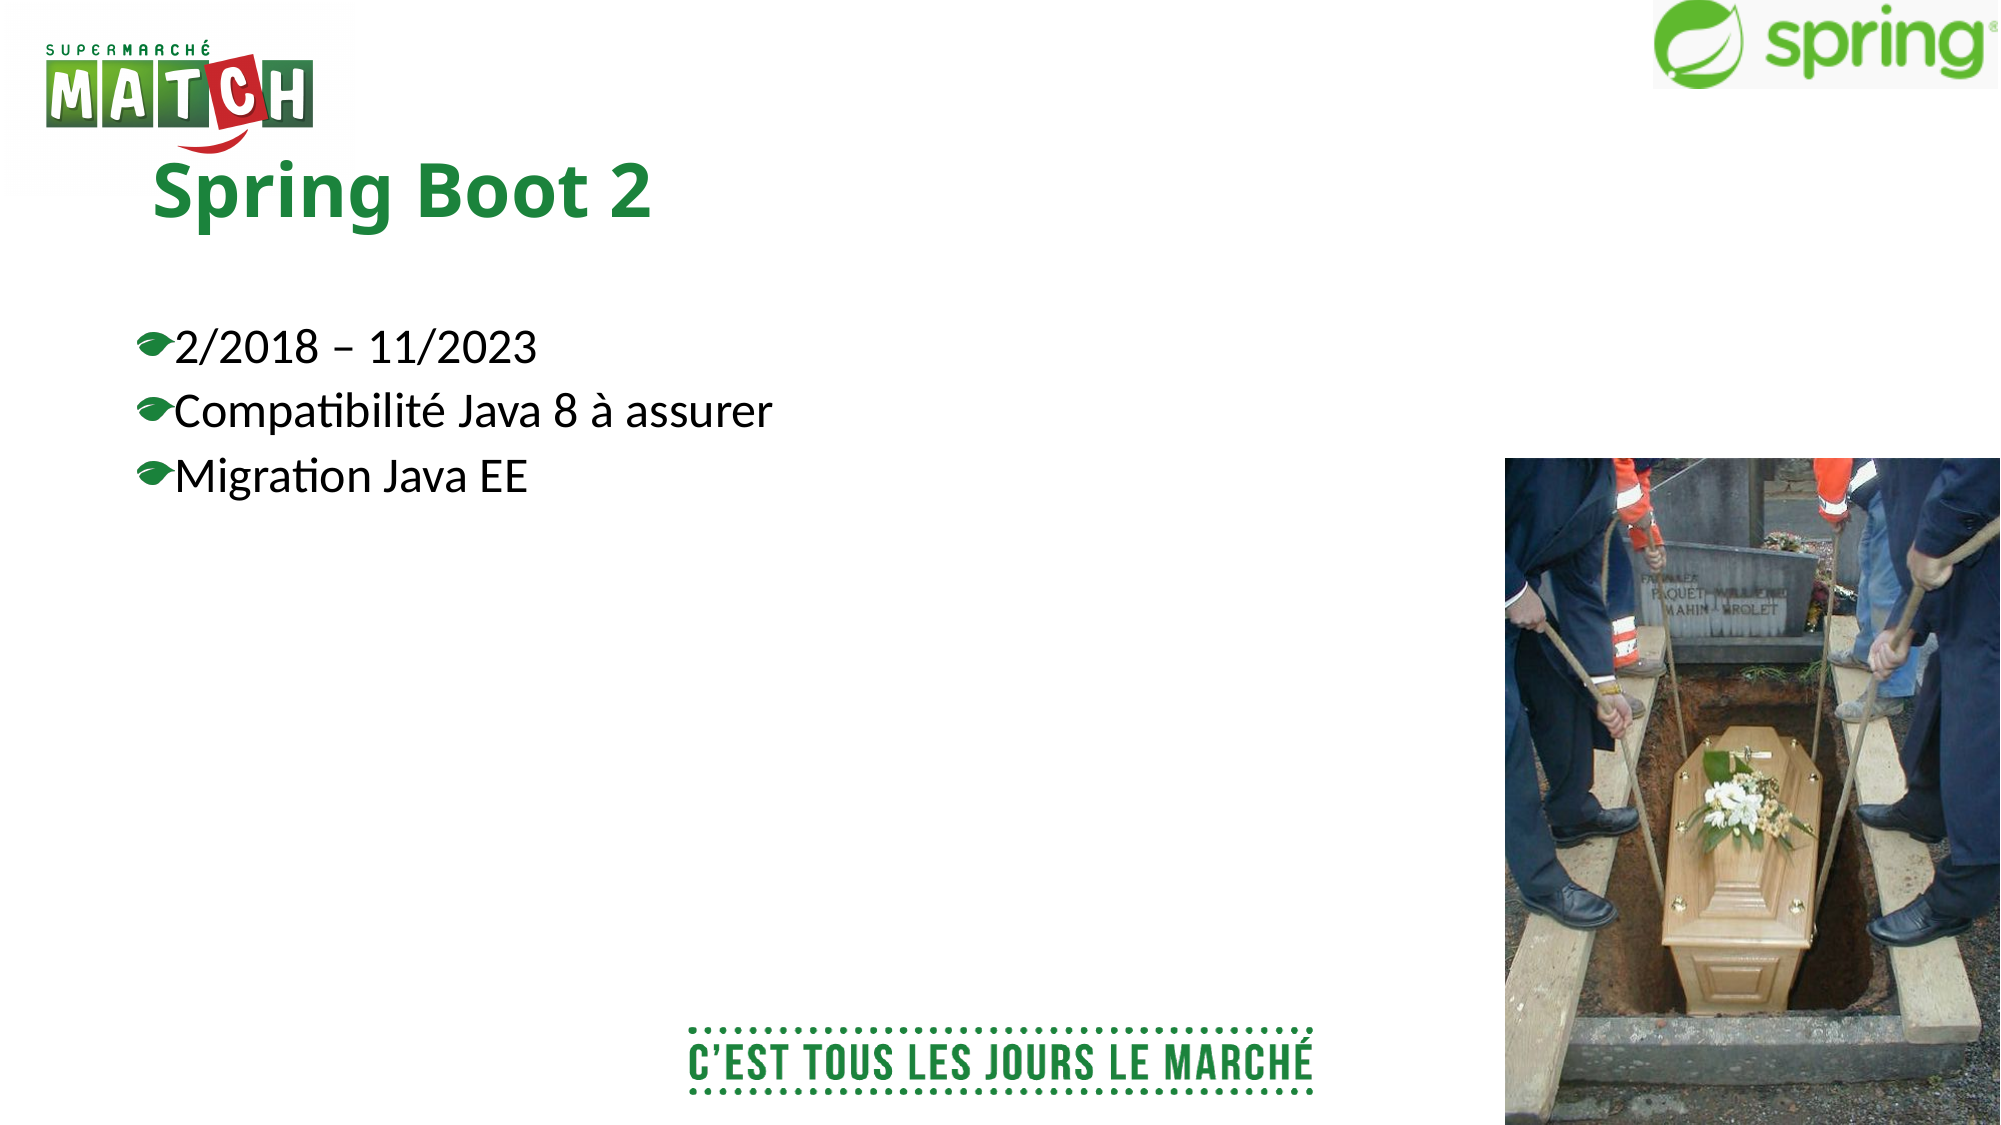

# Spring Boot 2
2/2018 – 11/2023
Compatibilité Java 8 à assurer
Migration Java EE